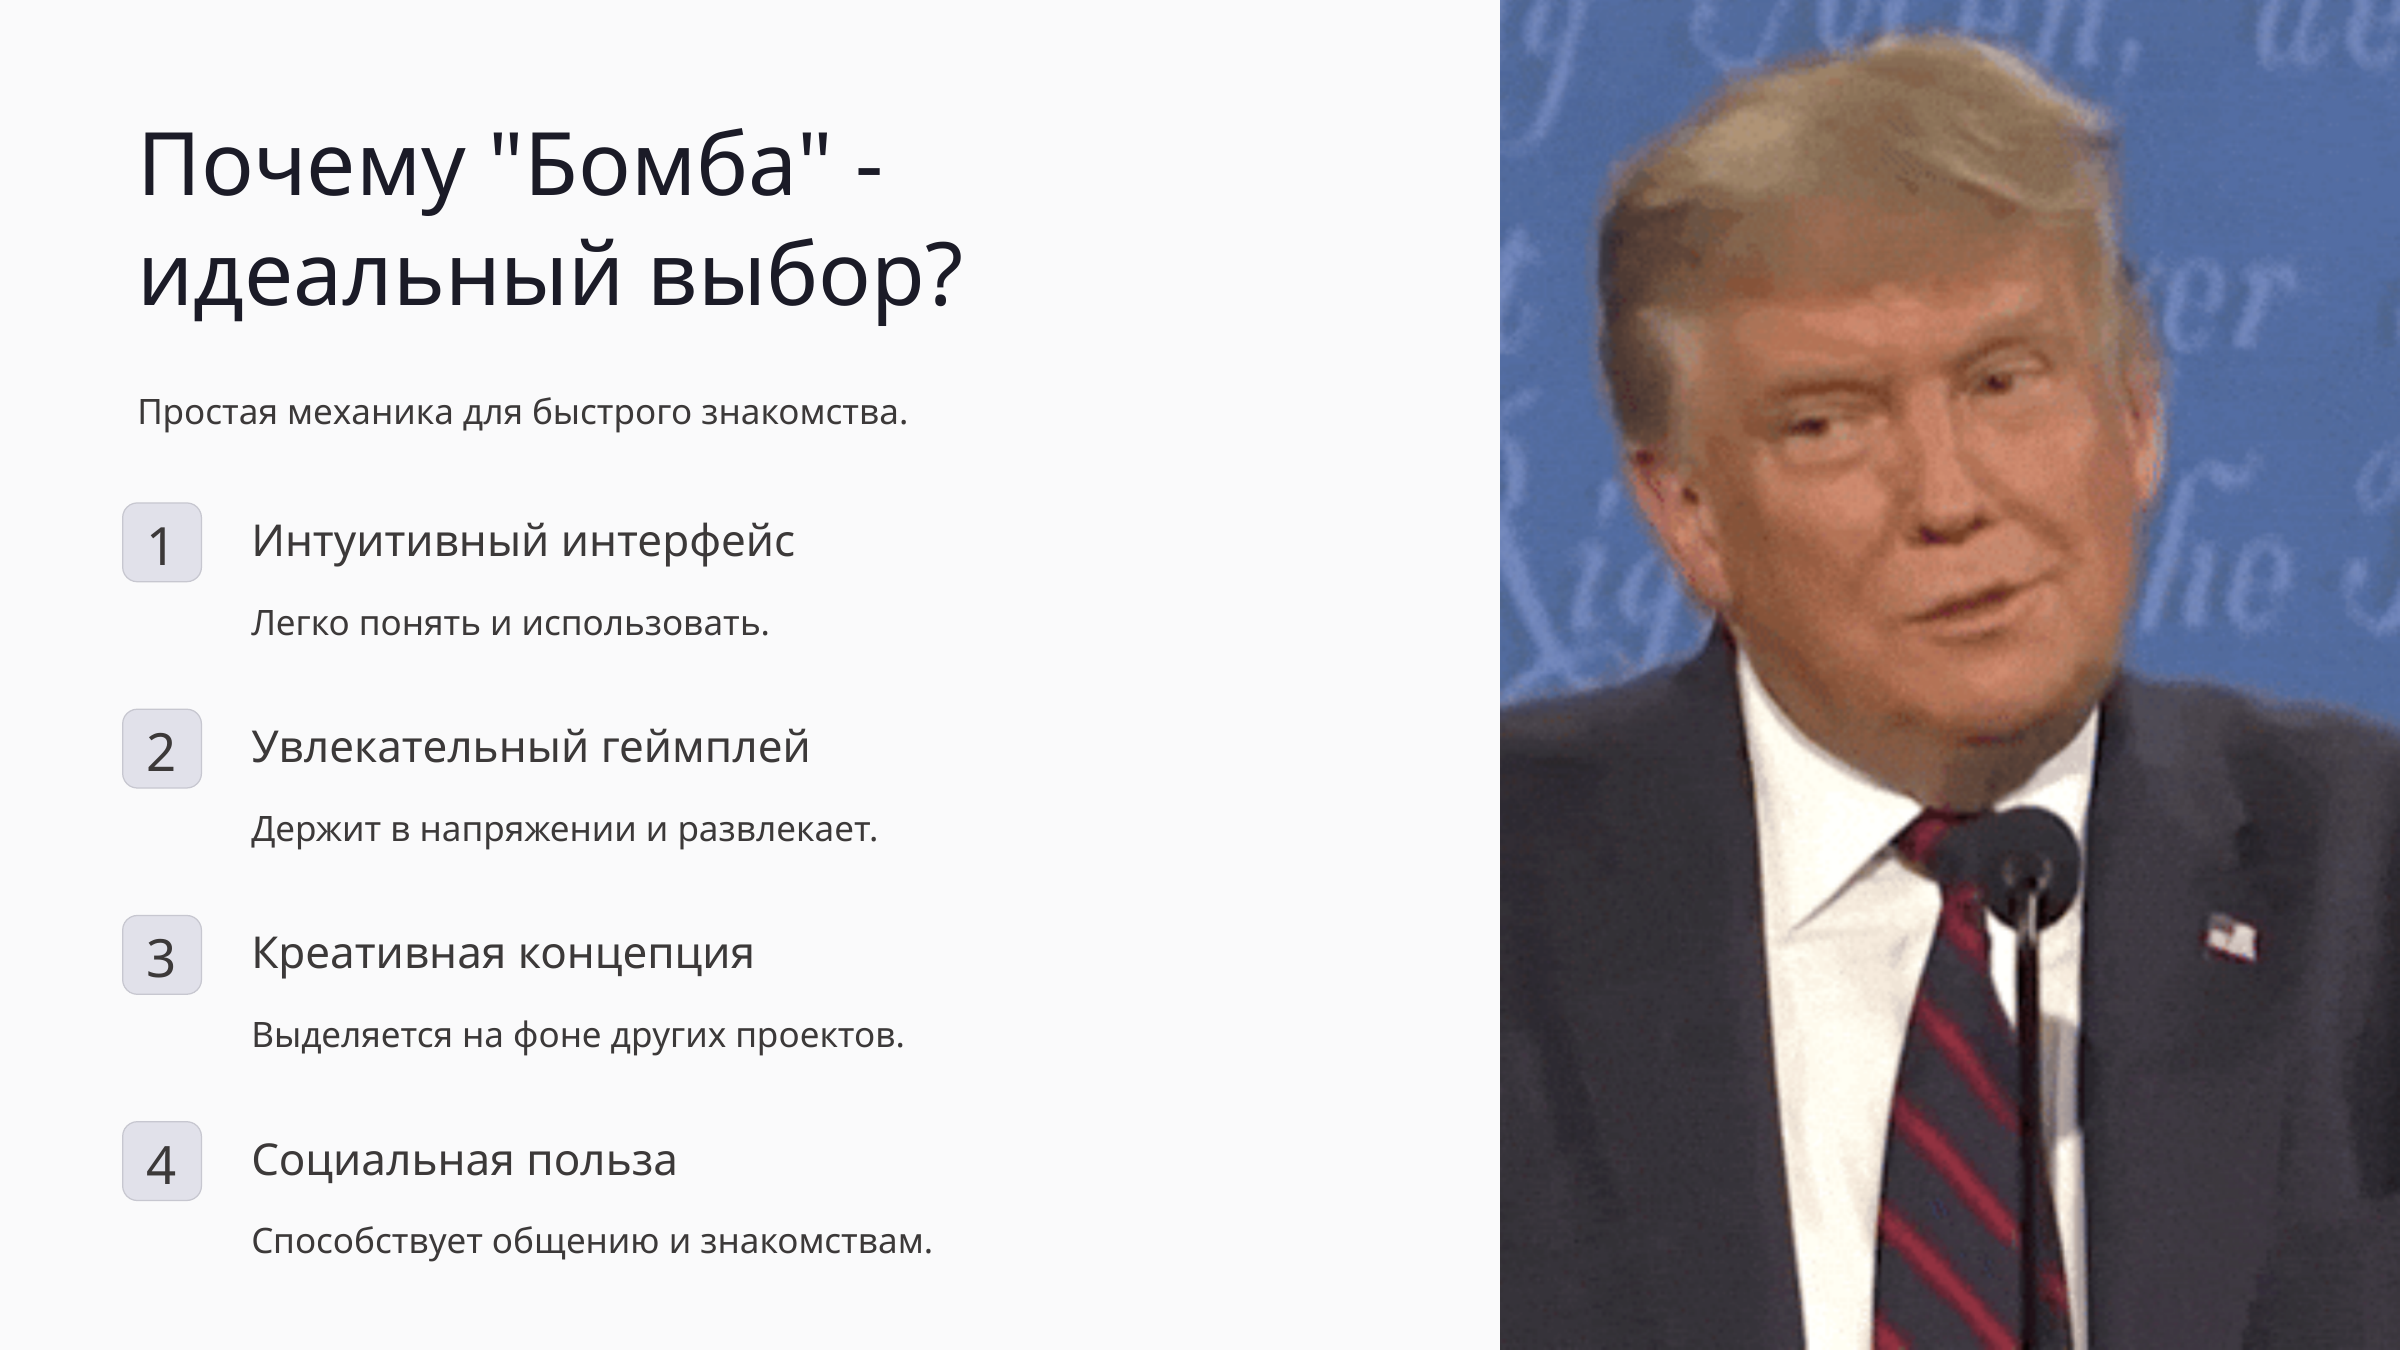

Почему "Бомба" - идеальный выбор?
Простая механика для быстрого знакомства.
Интуитивный интерфейс
1
Легко понять и использовать.
Увлекательный геймплей
2
Держит в напряжении и развлекает.
Креативная концепция
3
Выделяется на фоне других проектов.
Социальная польза
4
Способствует общению и знакомствам.